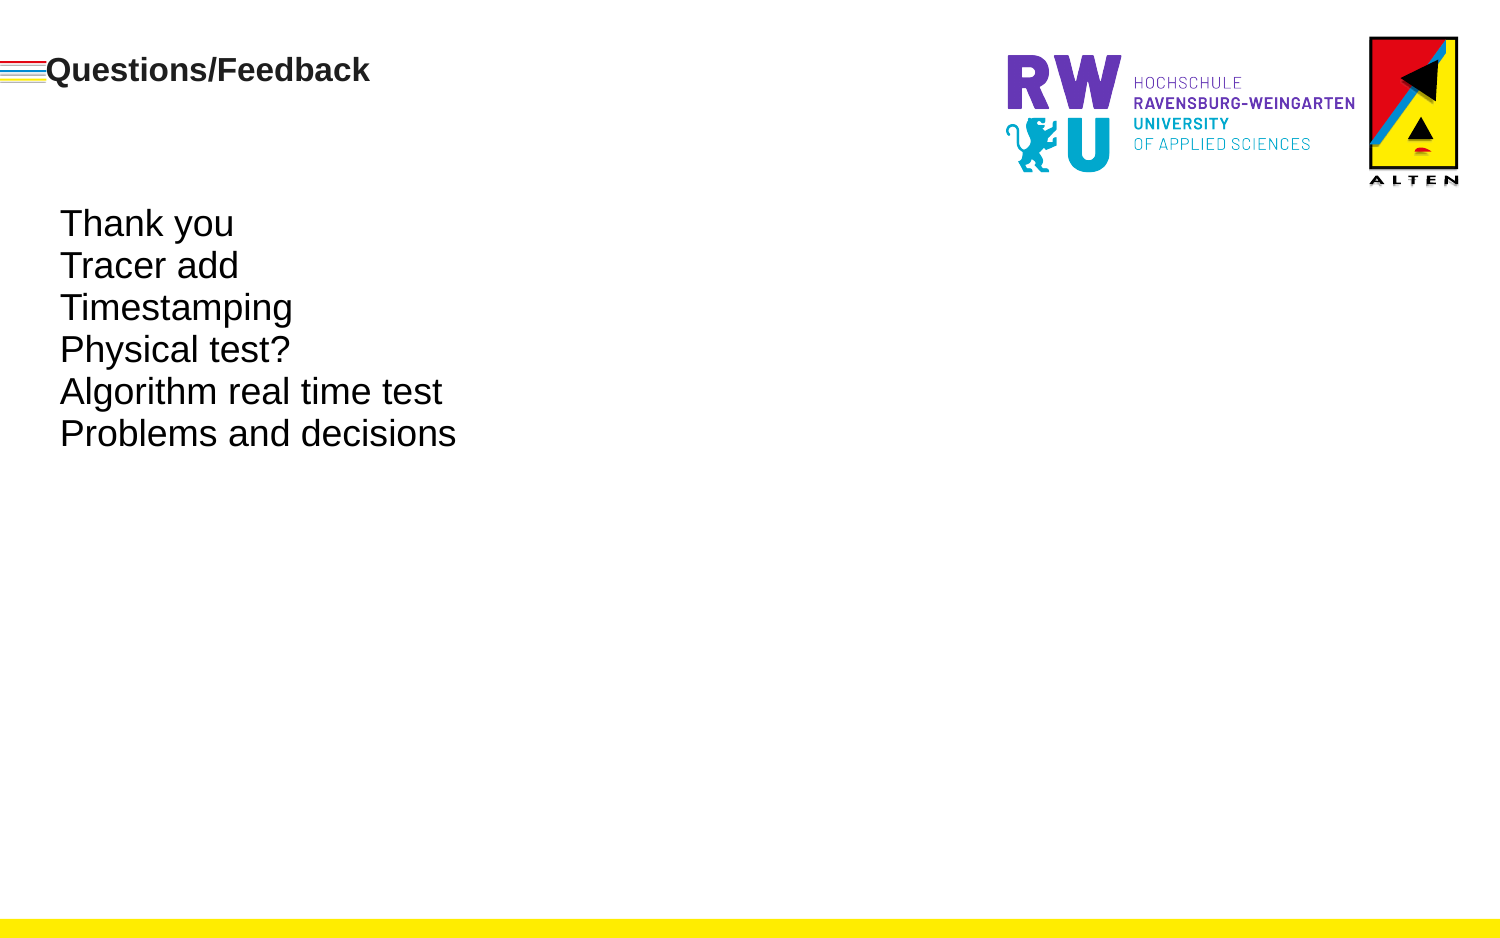

# Questions/Feedback
Thank you
Tracer add
Timestamping
Physical test?
Algorithm real time test
Problems and decisions